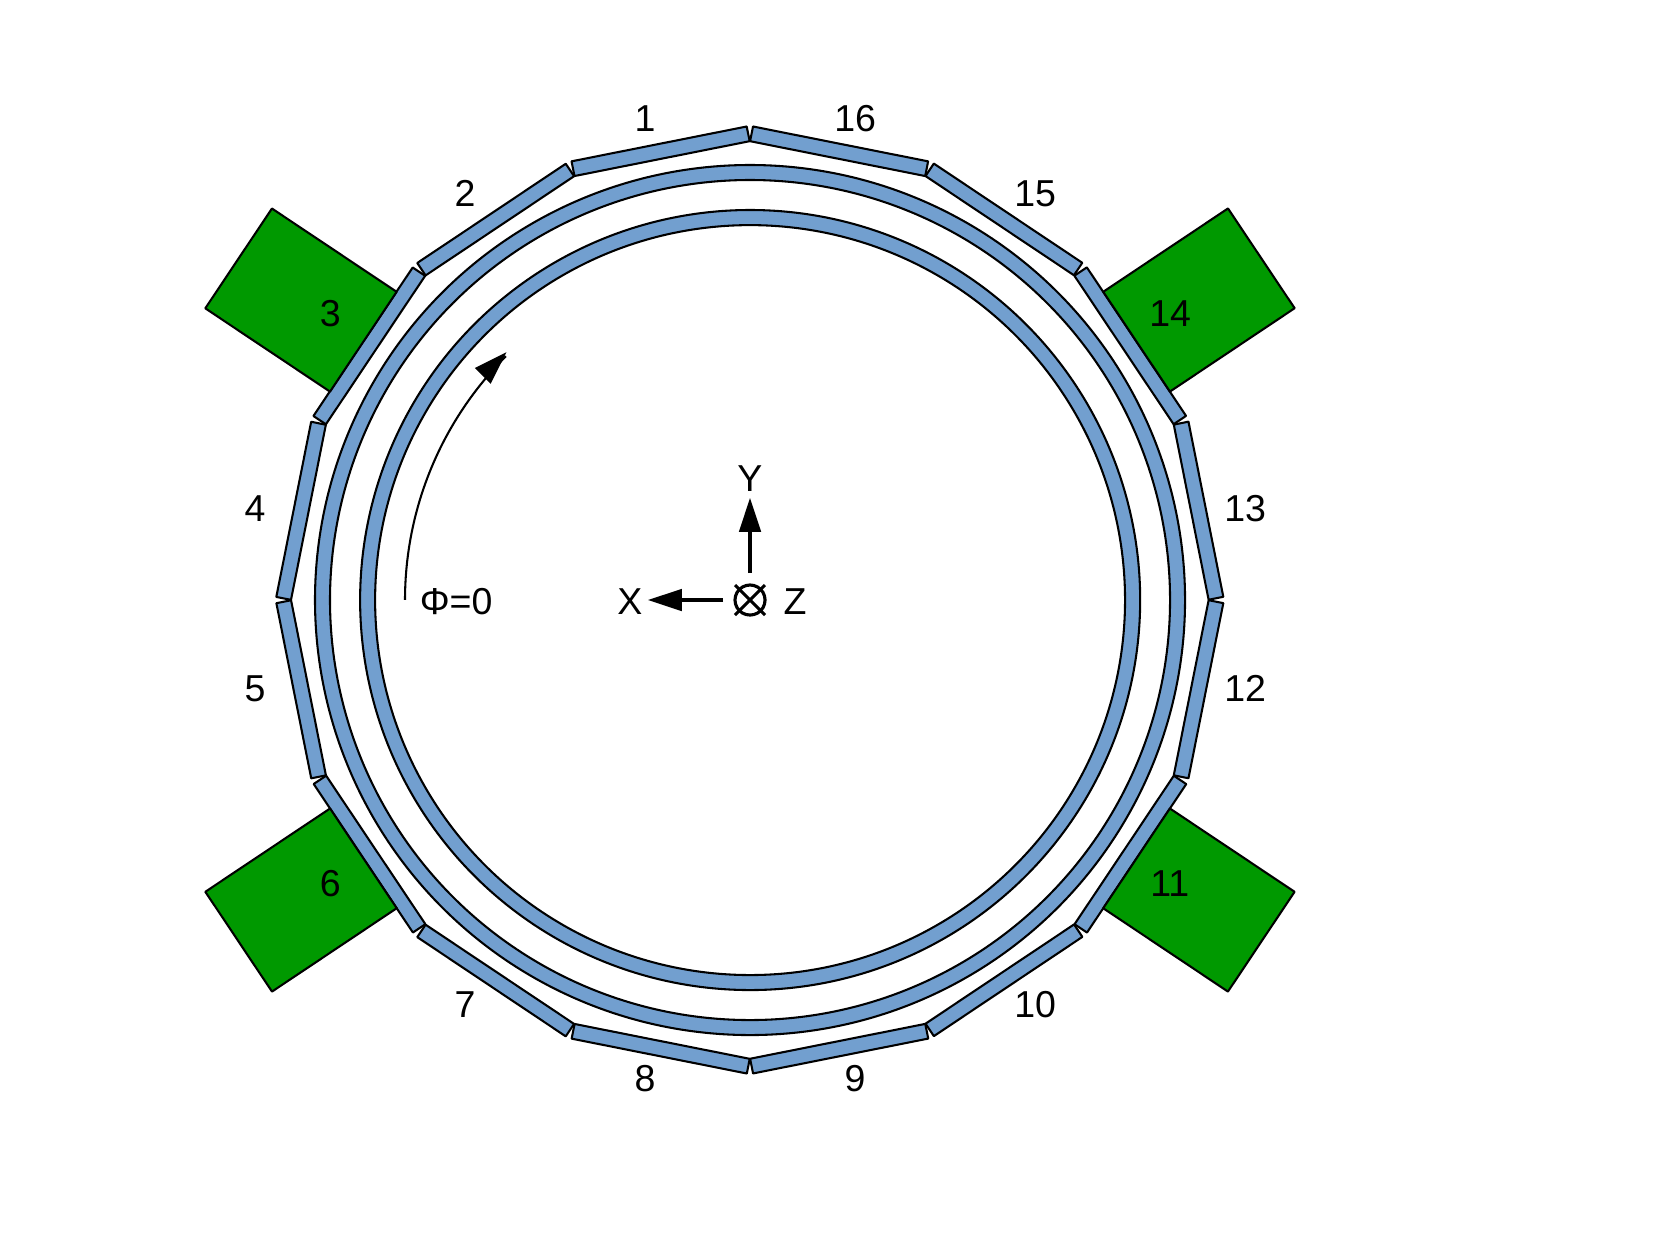

1
16
2
15
3
14
Y
X
Z
4
13
Φ=0
5
12
6
11
10
7
8
9